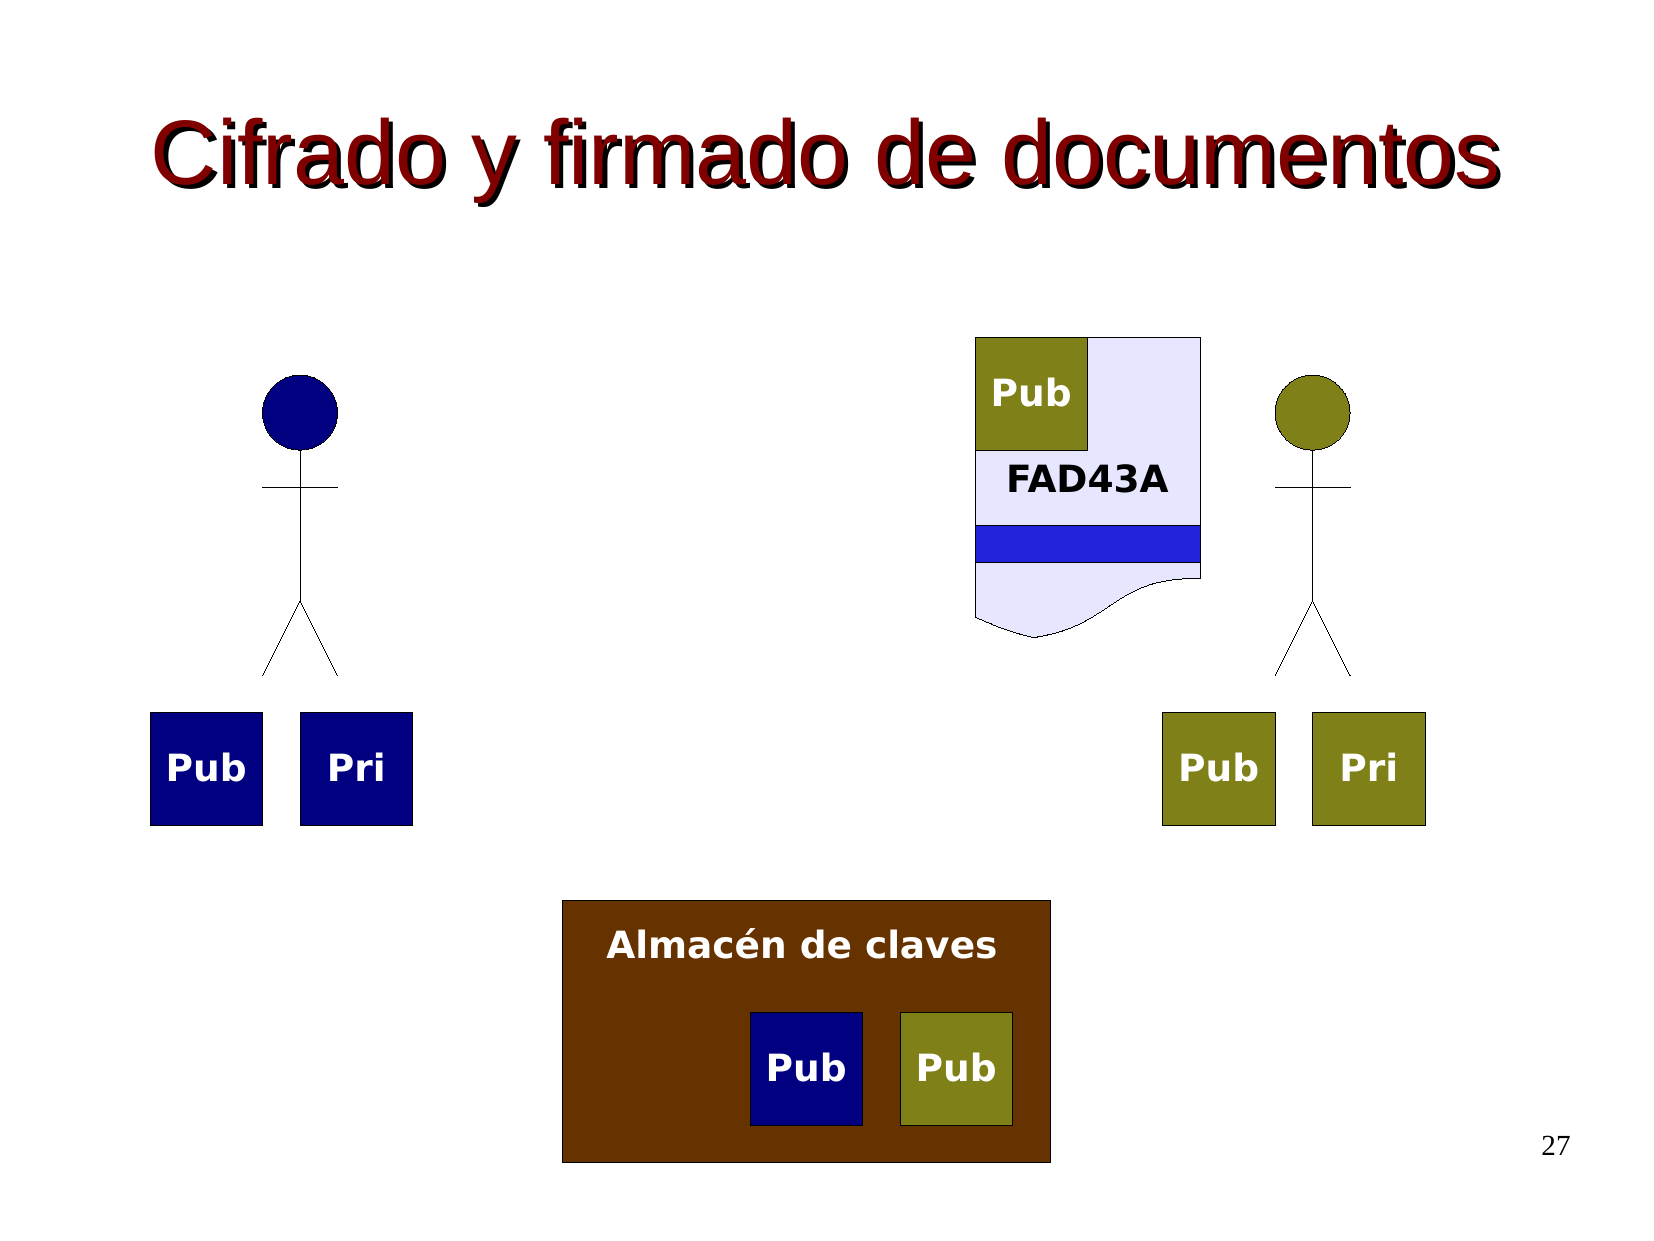

# Cifrado y firmado de documentos
FAD43A
Pub
Pub
Pri
Pub
Pri
Almacén de claves
Pub
Pub
27